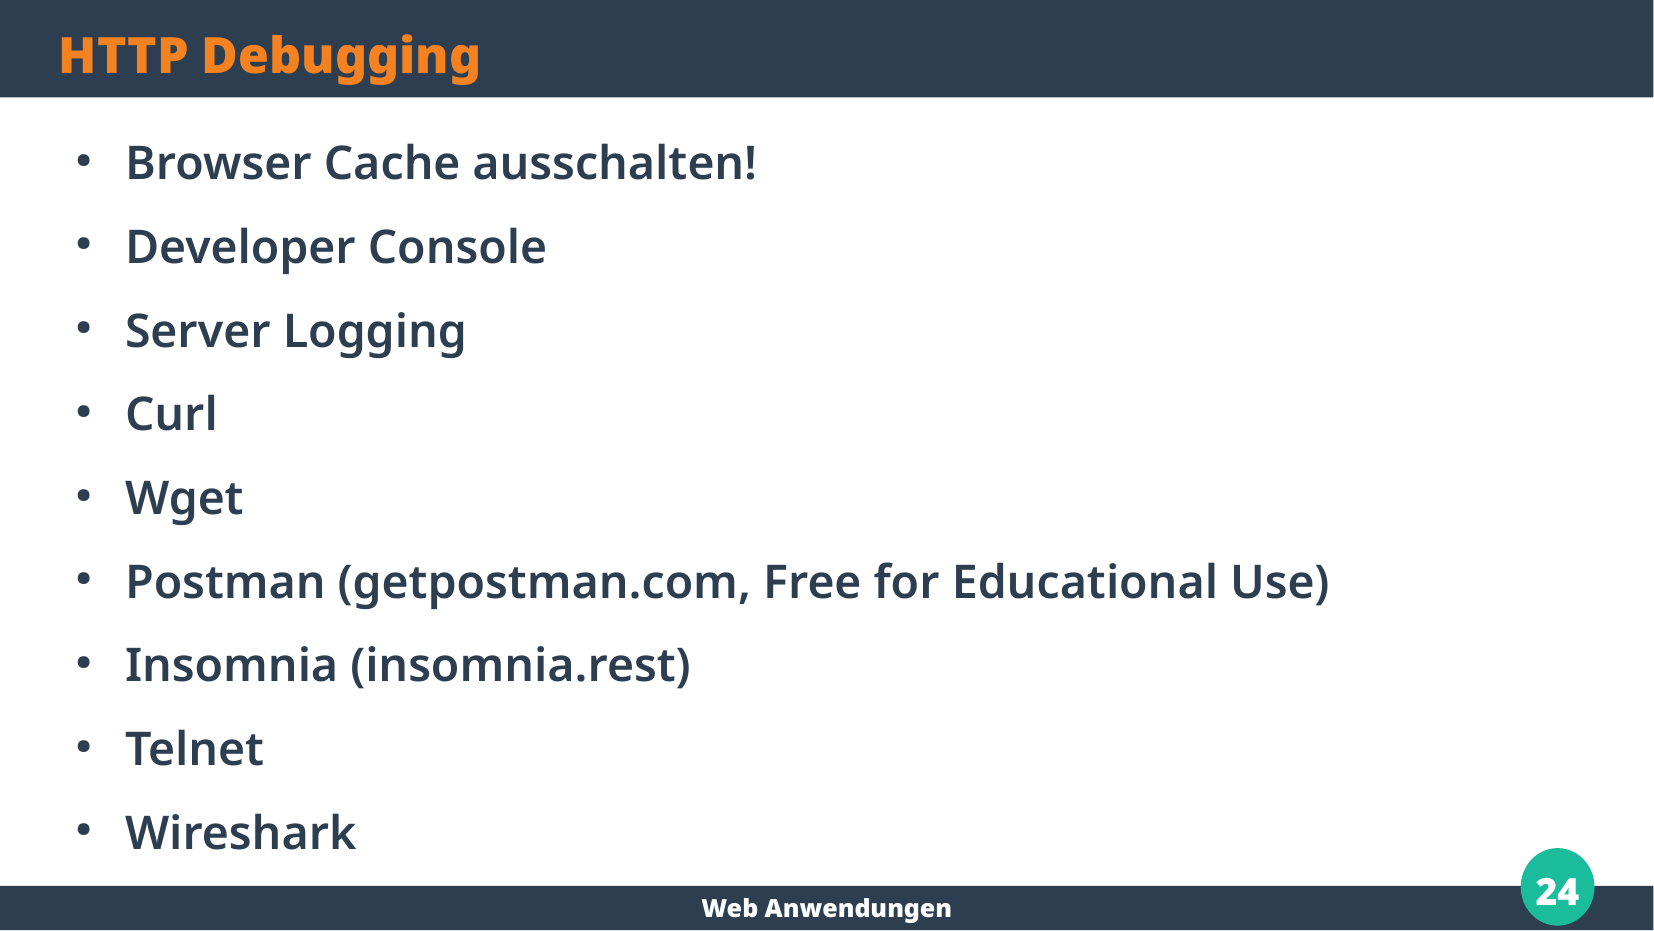

# HTTP Debugging
Browser Cache ausschalten!
Developer Console
Server Logging
Curl
Wget
Postman (getpostman.com, Free for Educational Use)
Insomnia (insomnia.rest)
Telnet
Wireshark
24